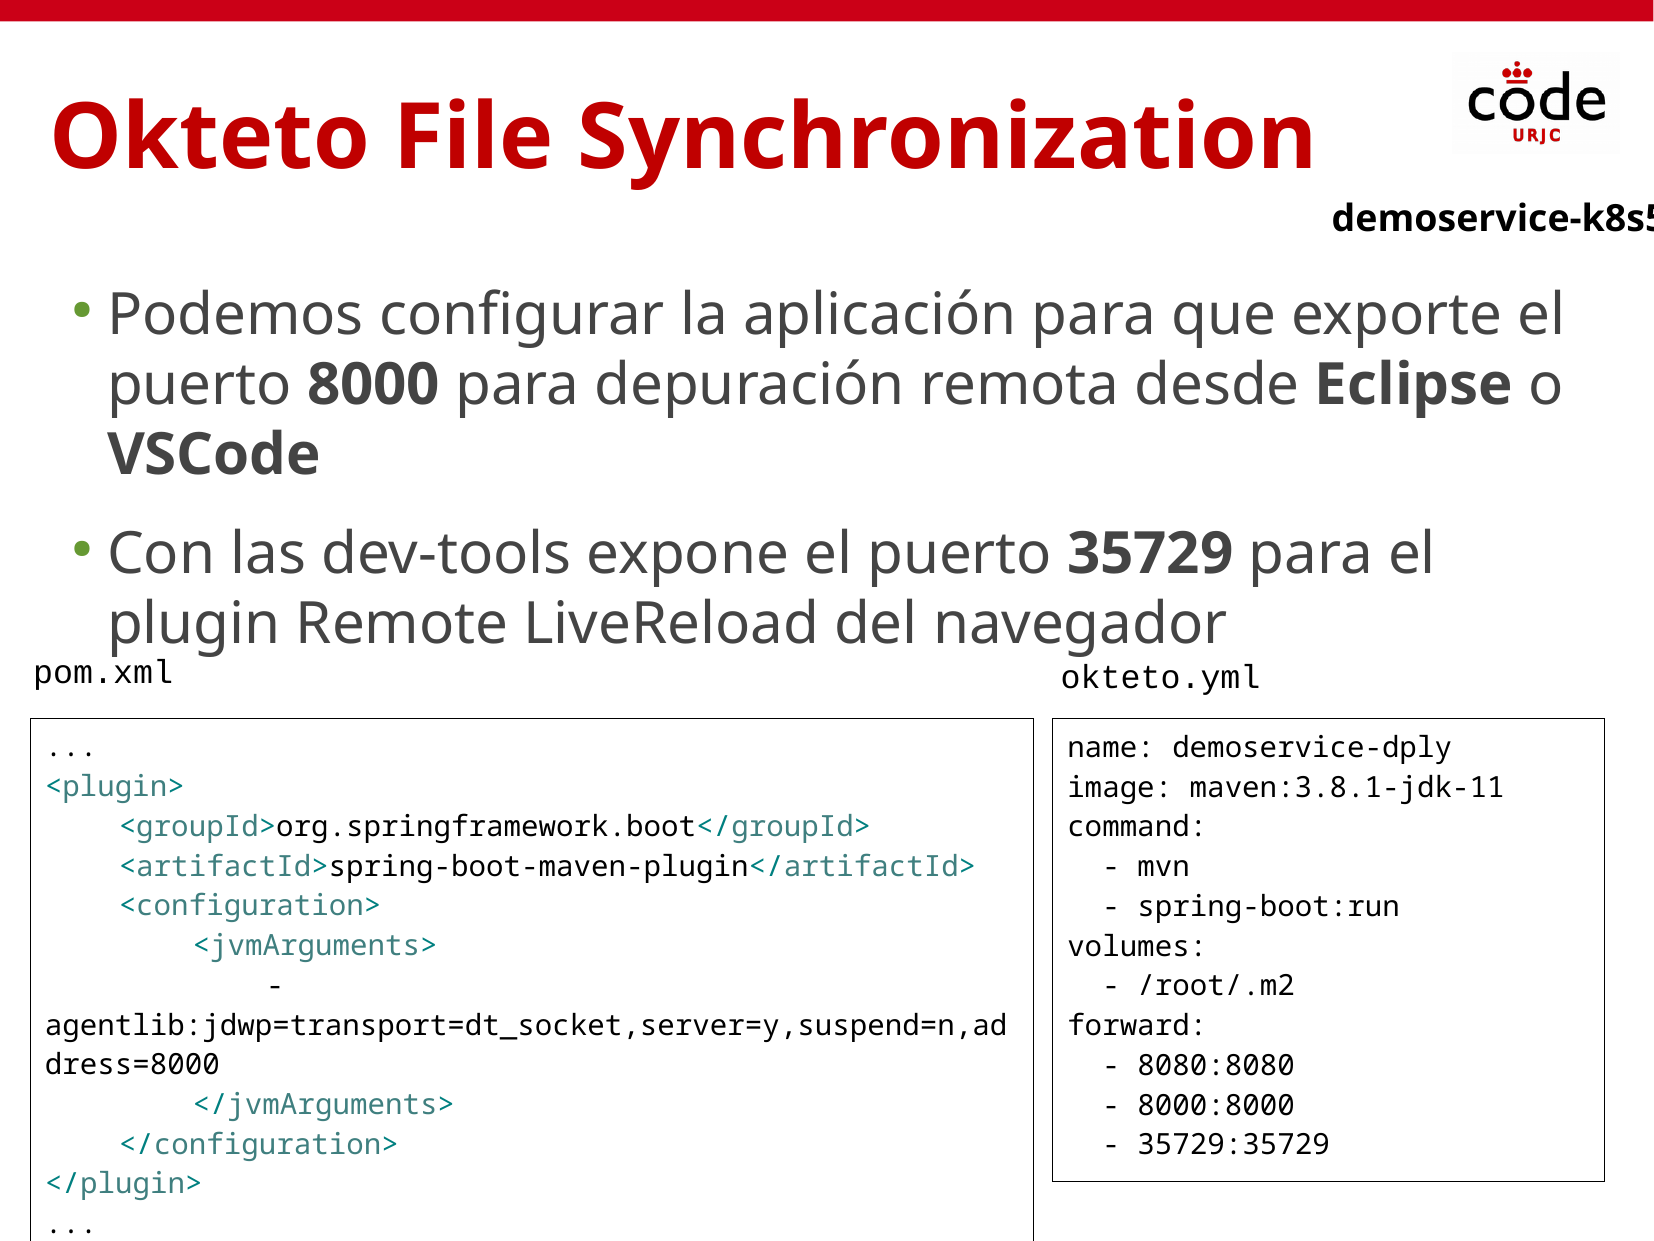

# Okteto File Synchronization
demoservice-k8s5
Podemos configurar la aplicación para que exporte el puerto 8000 para depuración remota desde Eclipse o VSCode
Con las dev-tools expone el puerto 35729 para el plugin Remote LiveReload del navegador
pom.xml
okteto.yml
...
<plugin>
	<groupId>org.springframework.boot</groupId>
	<artifactId>spring-boot-maven-plugin</artifactId>
	<configuration>
		<jvmArguments>
			-agentlib:jdwp=transport=dt_socket,server=y,suspend=n,address=8000
		</jvmArguments>
	</configuration>
</plugin>
...
name: demoservice-dply
image: maven:3.8.1-jdk-11
command:
 - mvn
 - spring-boot:run
volumes:
 - /root/.m2
forward:
 - 8080:8080
 - 8000:8000
 - 35729:35729